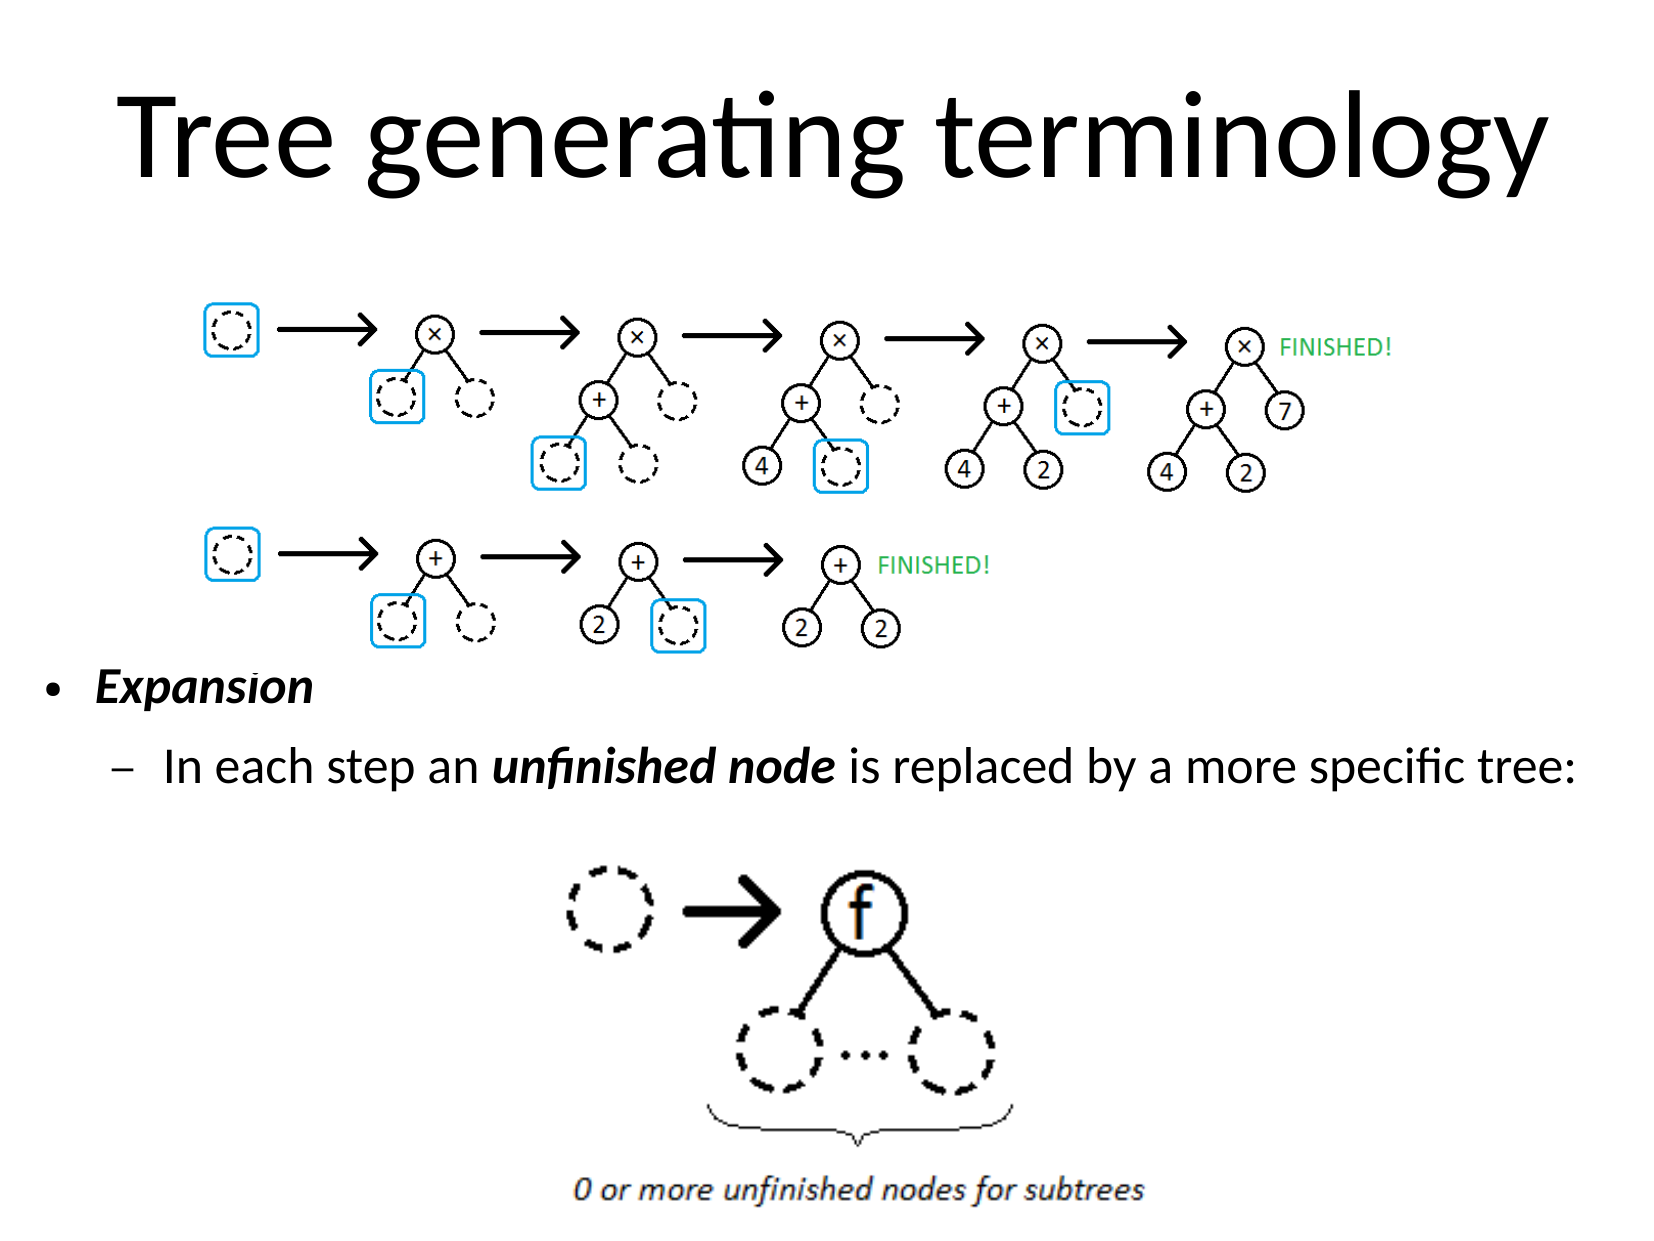

# Tree generating terminology
Expansion
In each step an unfinished node is replaced by a more specific tree: